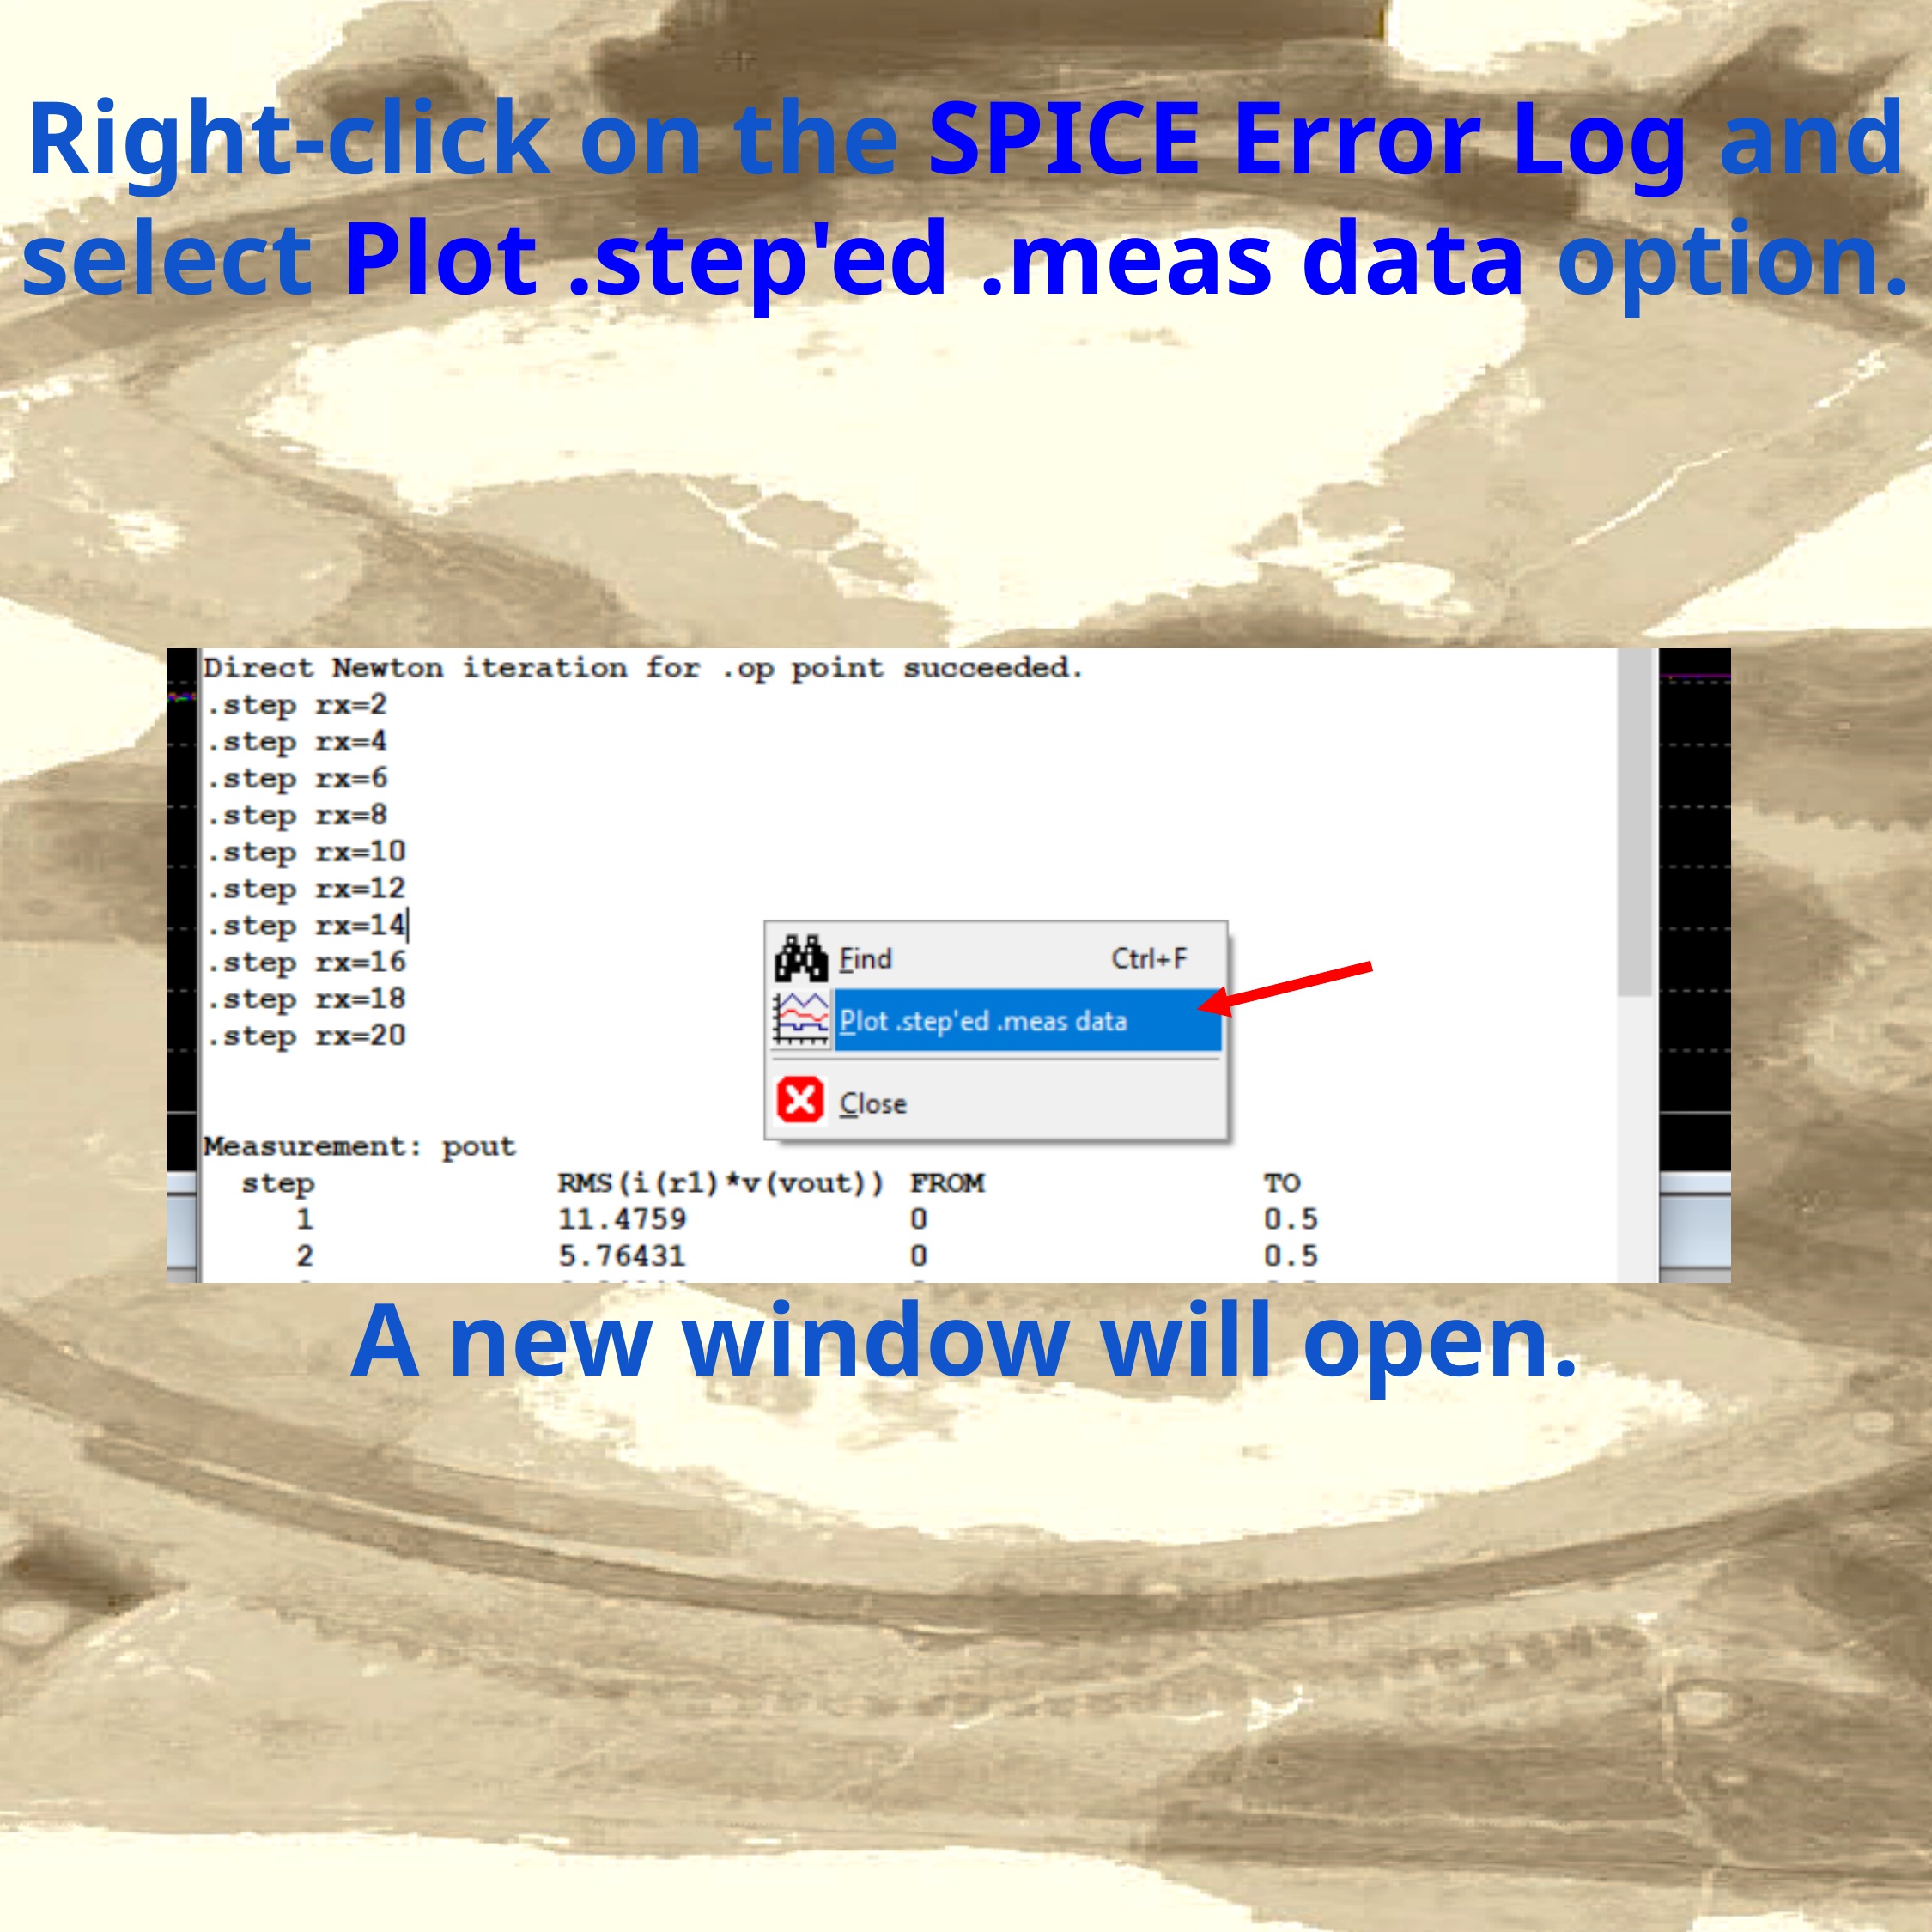

Right-click on the SPICE Error Log and select Plot .step'ed .meas data option.
A new window will open.